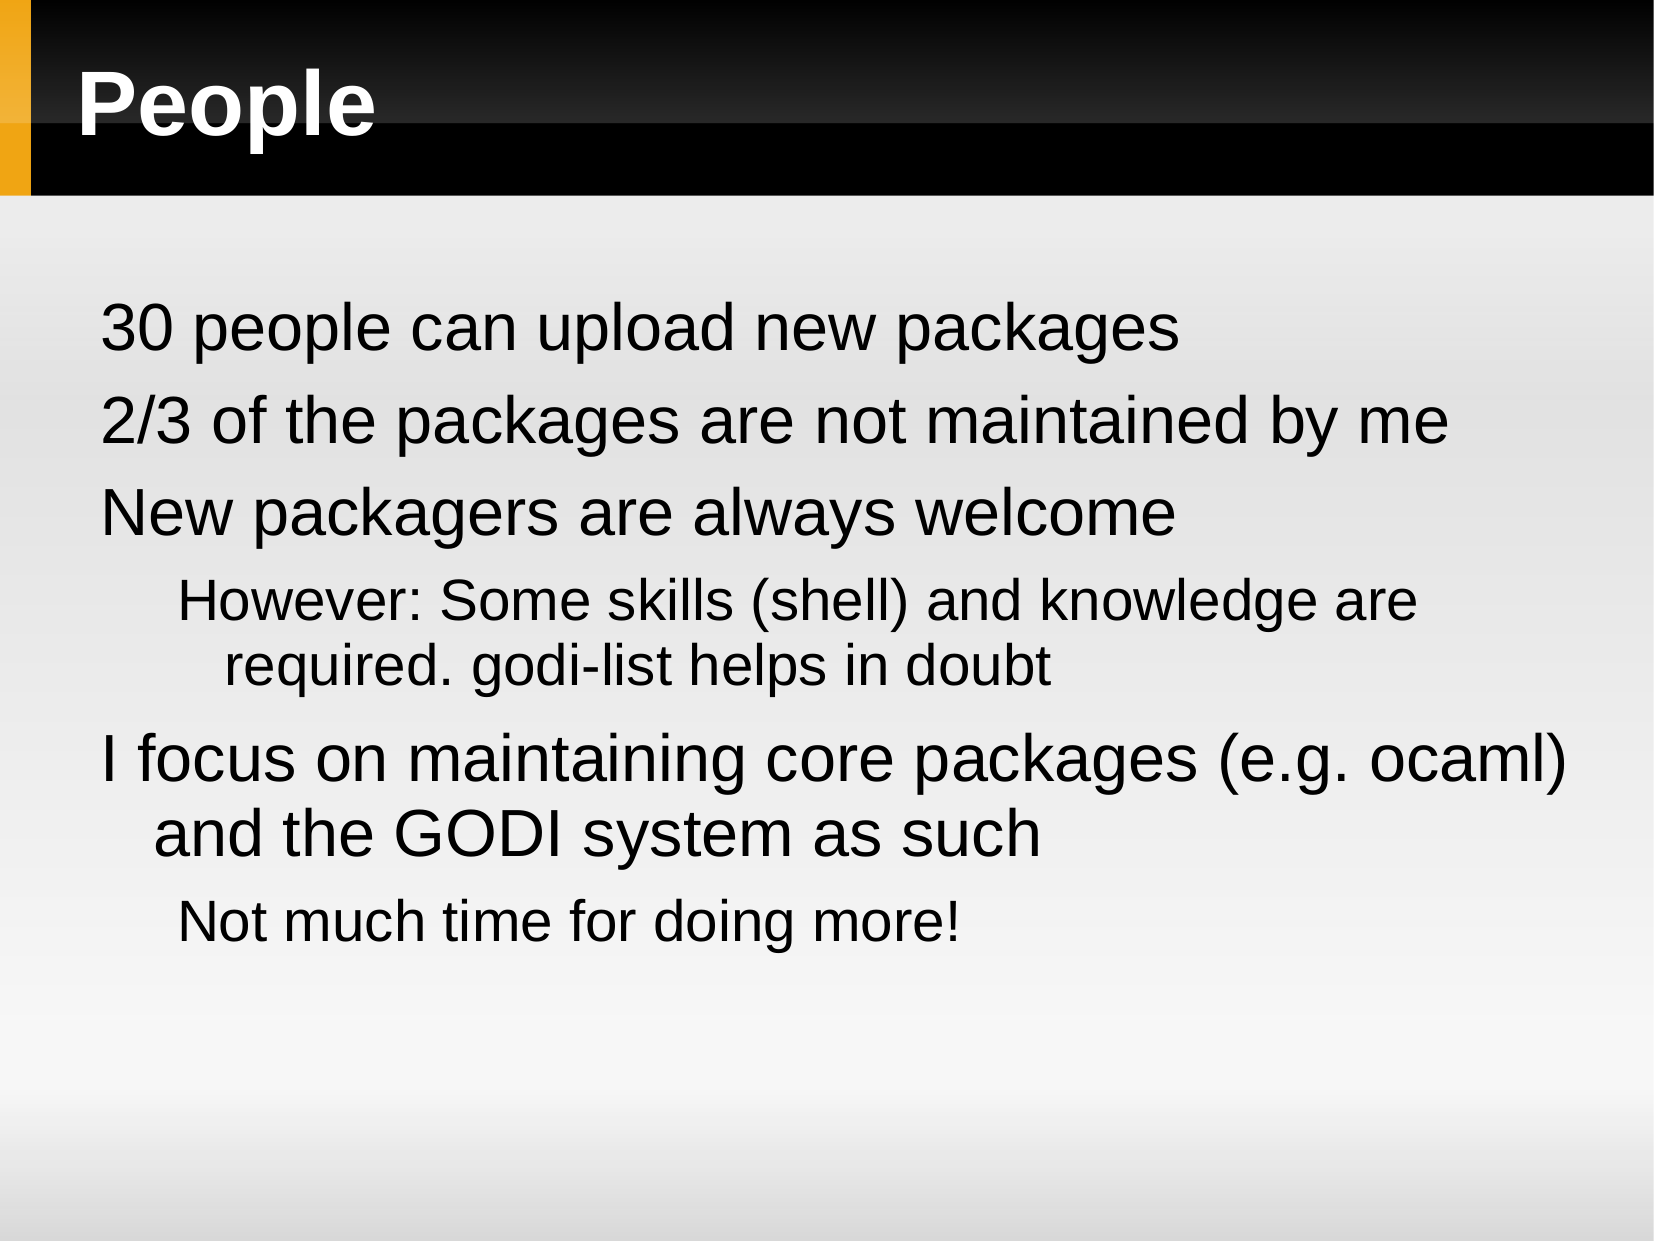

# People
30 people can upload new packages
2/3 of the packages are not maintained by me
New packagers are always welcome
However: Some skills (shell) and knowledge are required. godi-list helps in doubt
I focus on maintaining core packages (e.g. ocaml) and the GODI system as such
Not much time for doing more!